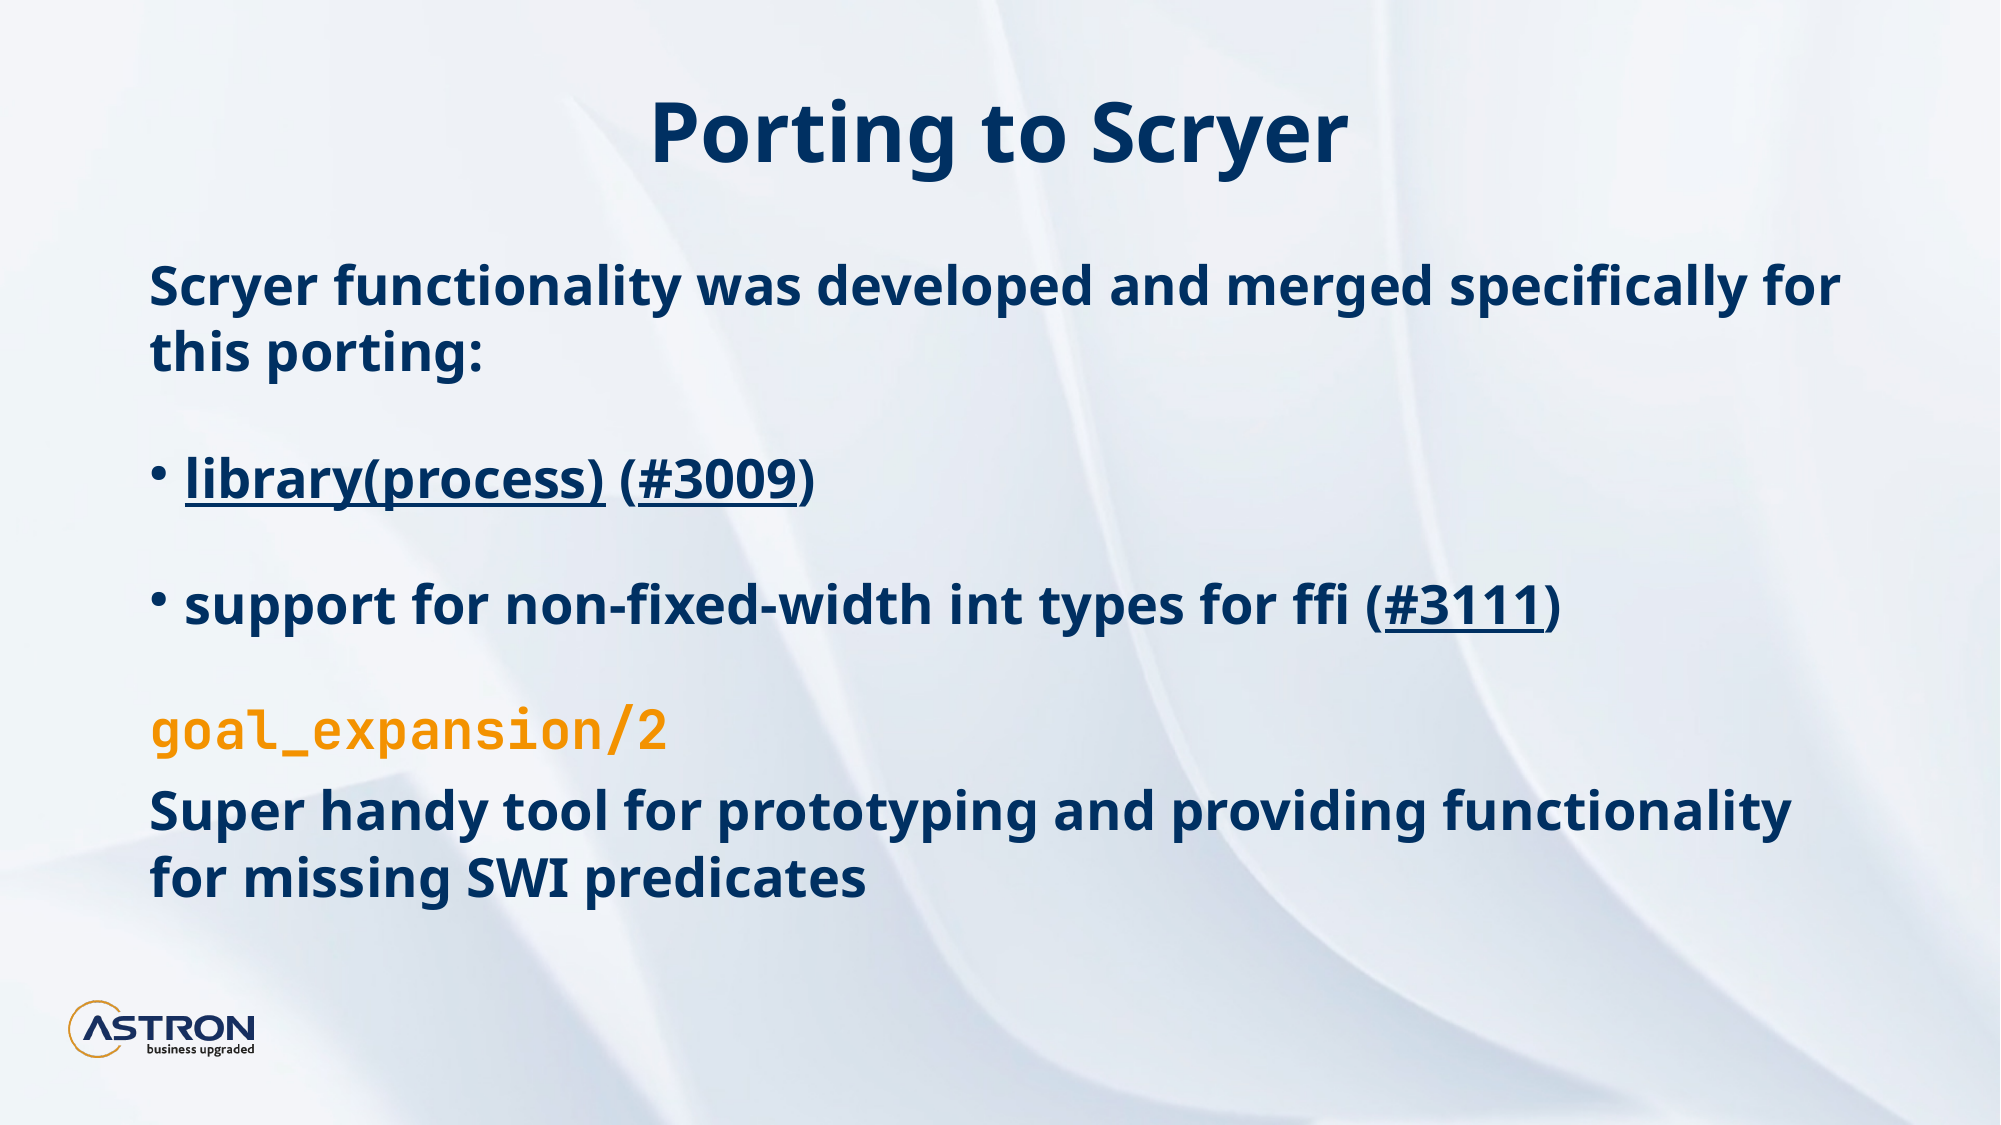

# Porting to Scryer
Scryer functionality was developed and merged specifically for this porting:
library(process) (#3009)
support for non-fixed-width int types for ffi (#3111)
goal_expansion/2
Super handy tool for prototyping and providing functionality for missing SWI predicates